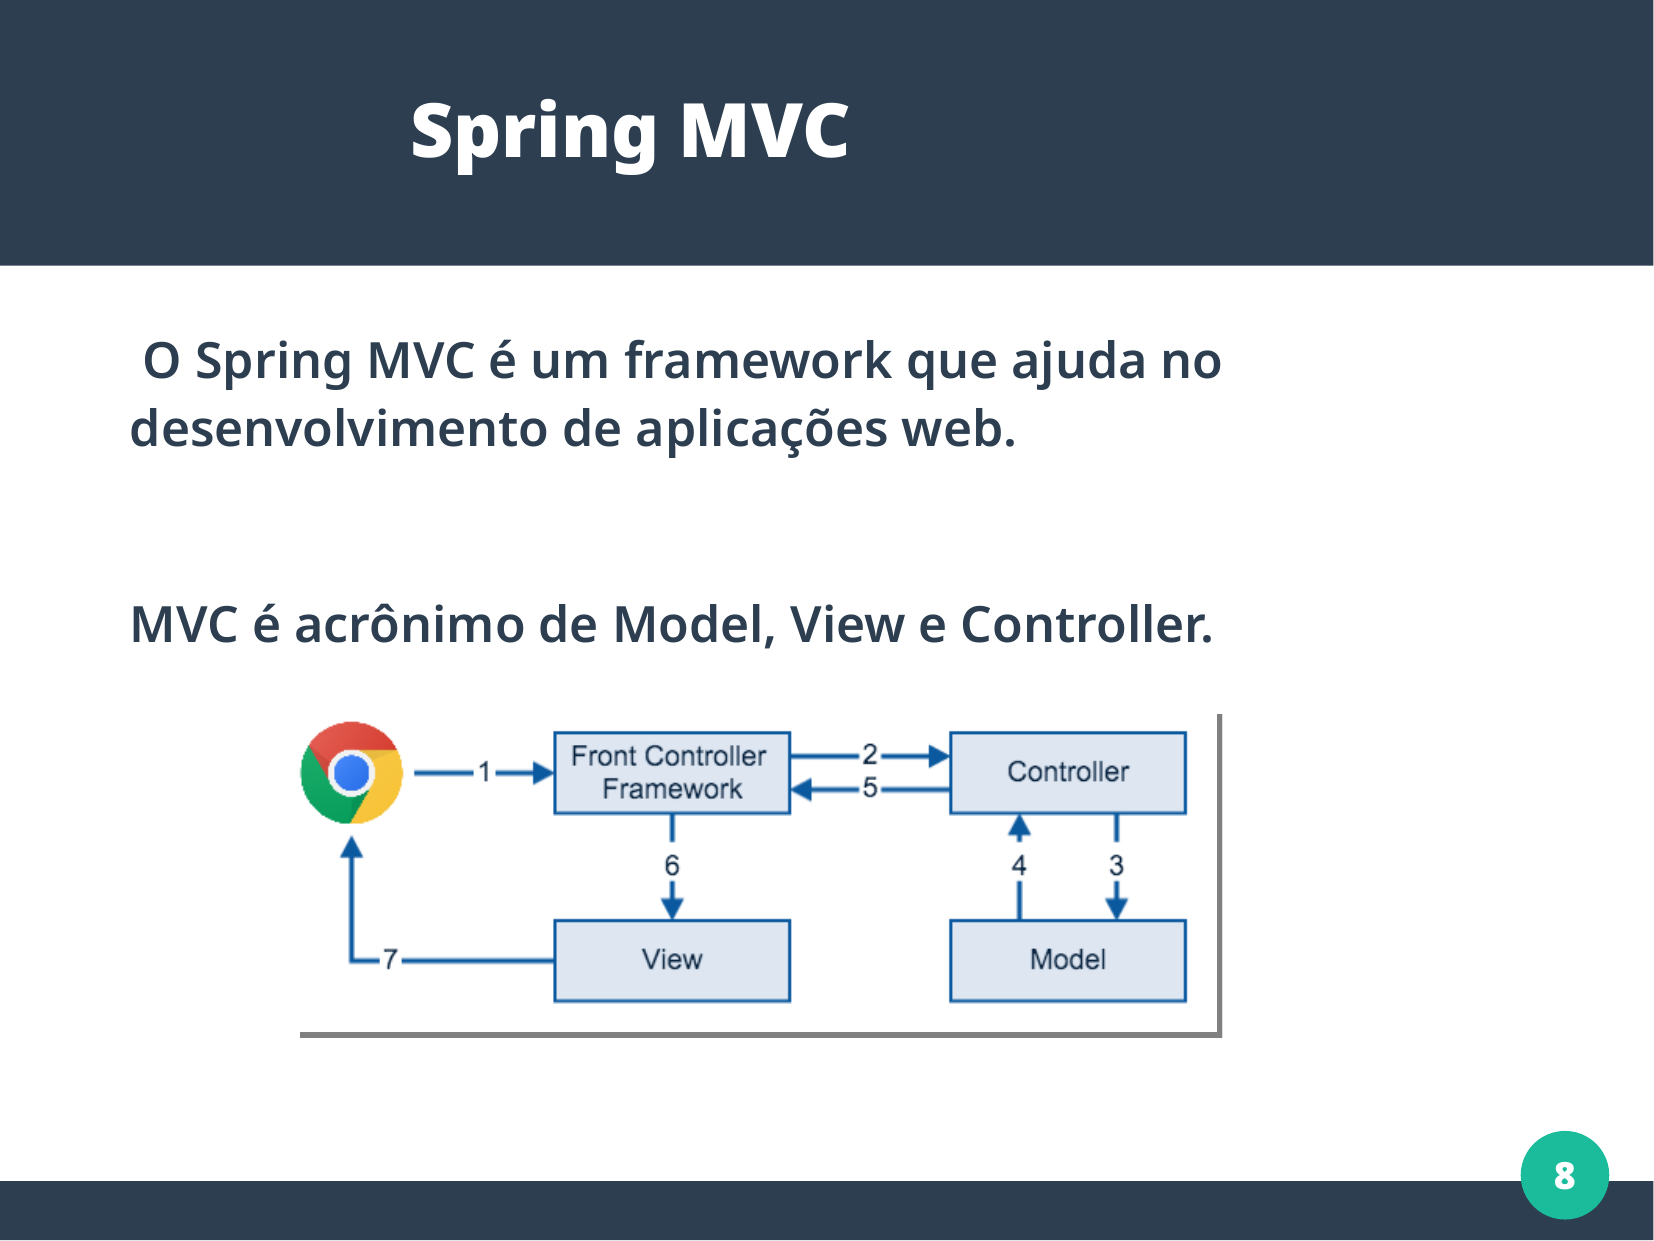

# Spring MVC
 O Spring MVC é um framework que ajuda no desenvolvimento de aplicações web.
MVC é acrônimo de Model, View e Controller.
8